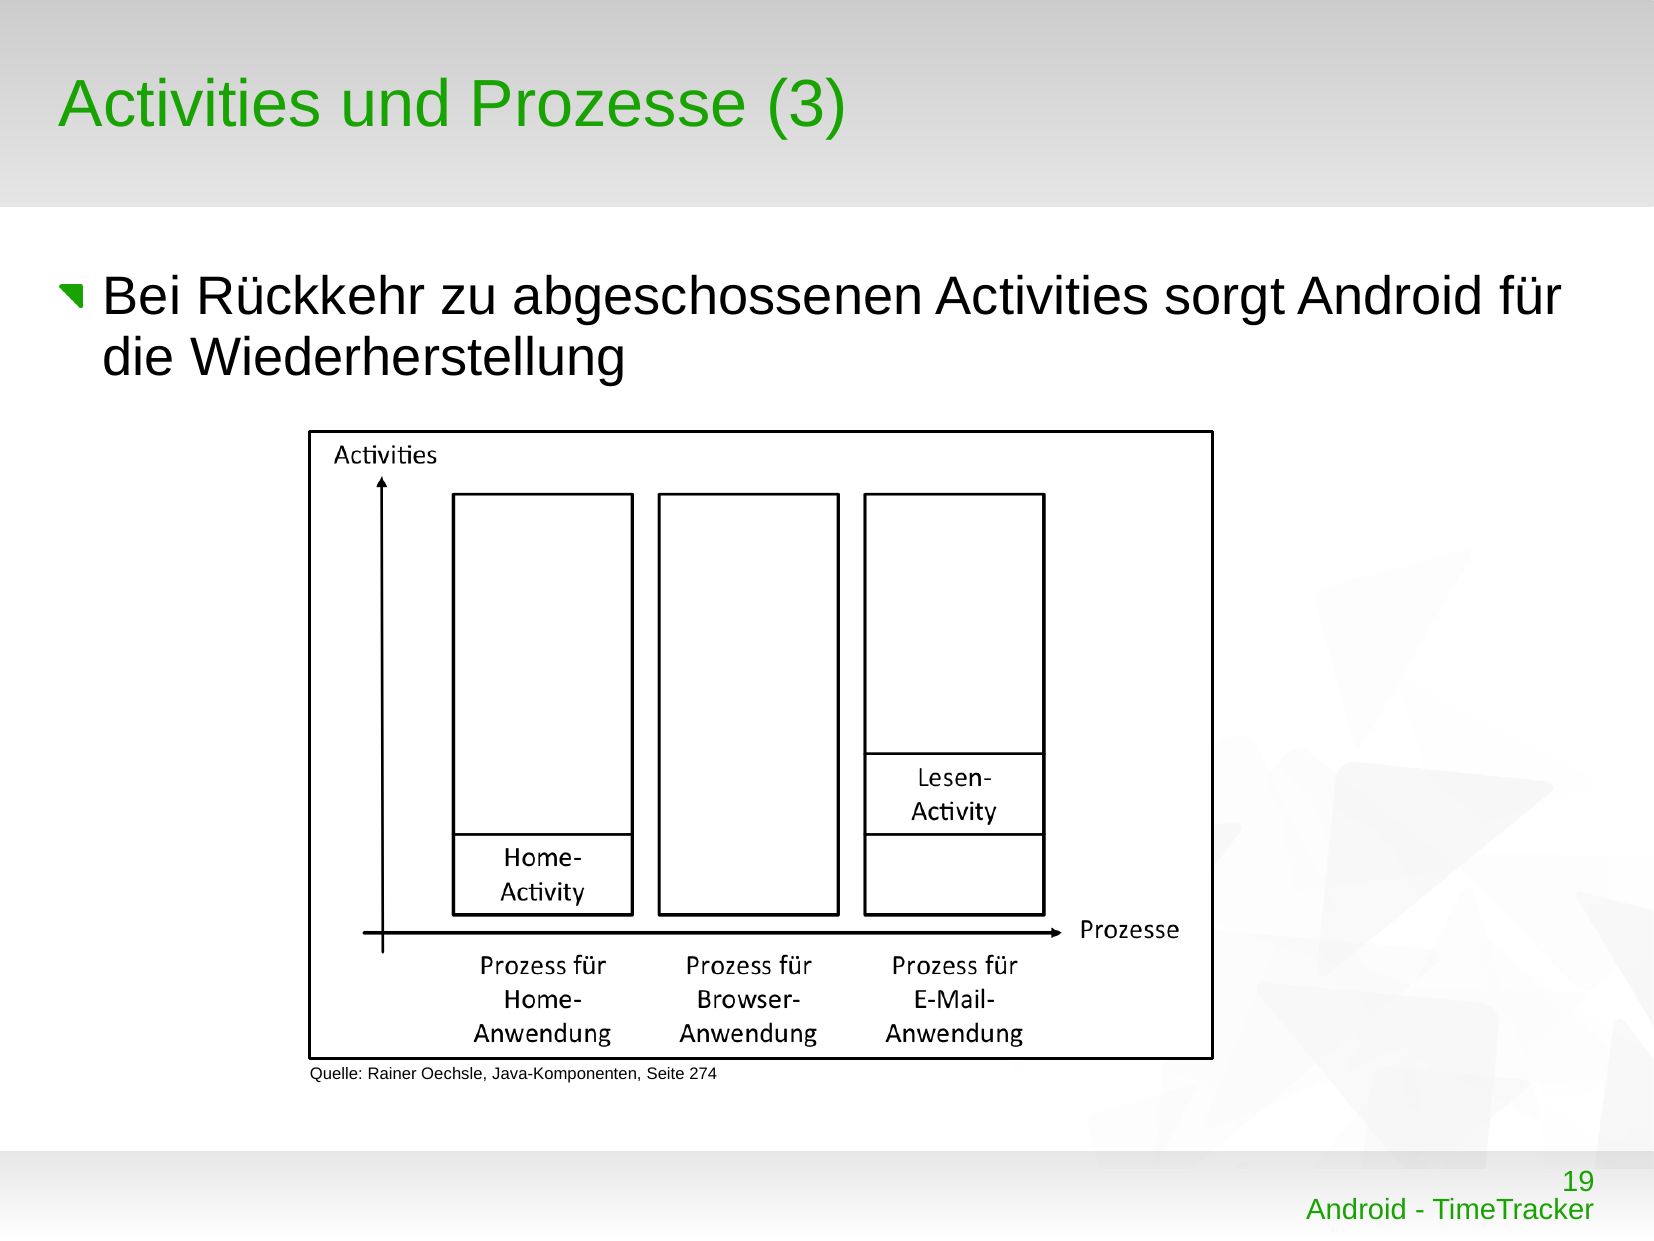

# Activities und Prozesse (3)
Bei Rückkehr zu abgeschossenen Activities sorgt Android für die Wiederherstellung
Quelle: Rainer Oechsle, Java-Komponenten, Seite 274
19
Android - TimeTracker